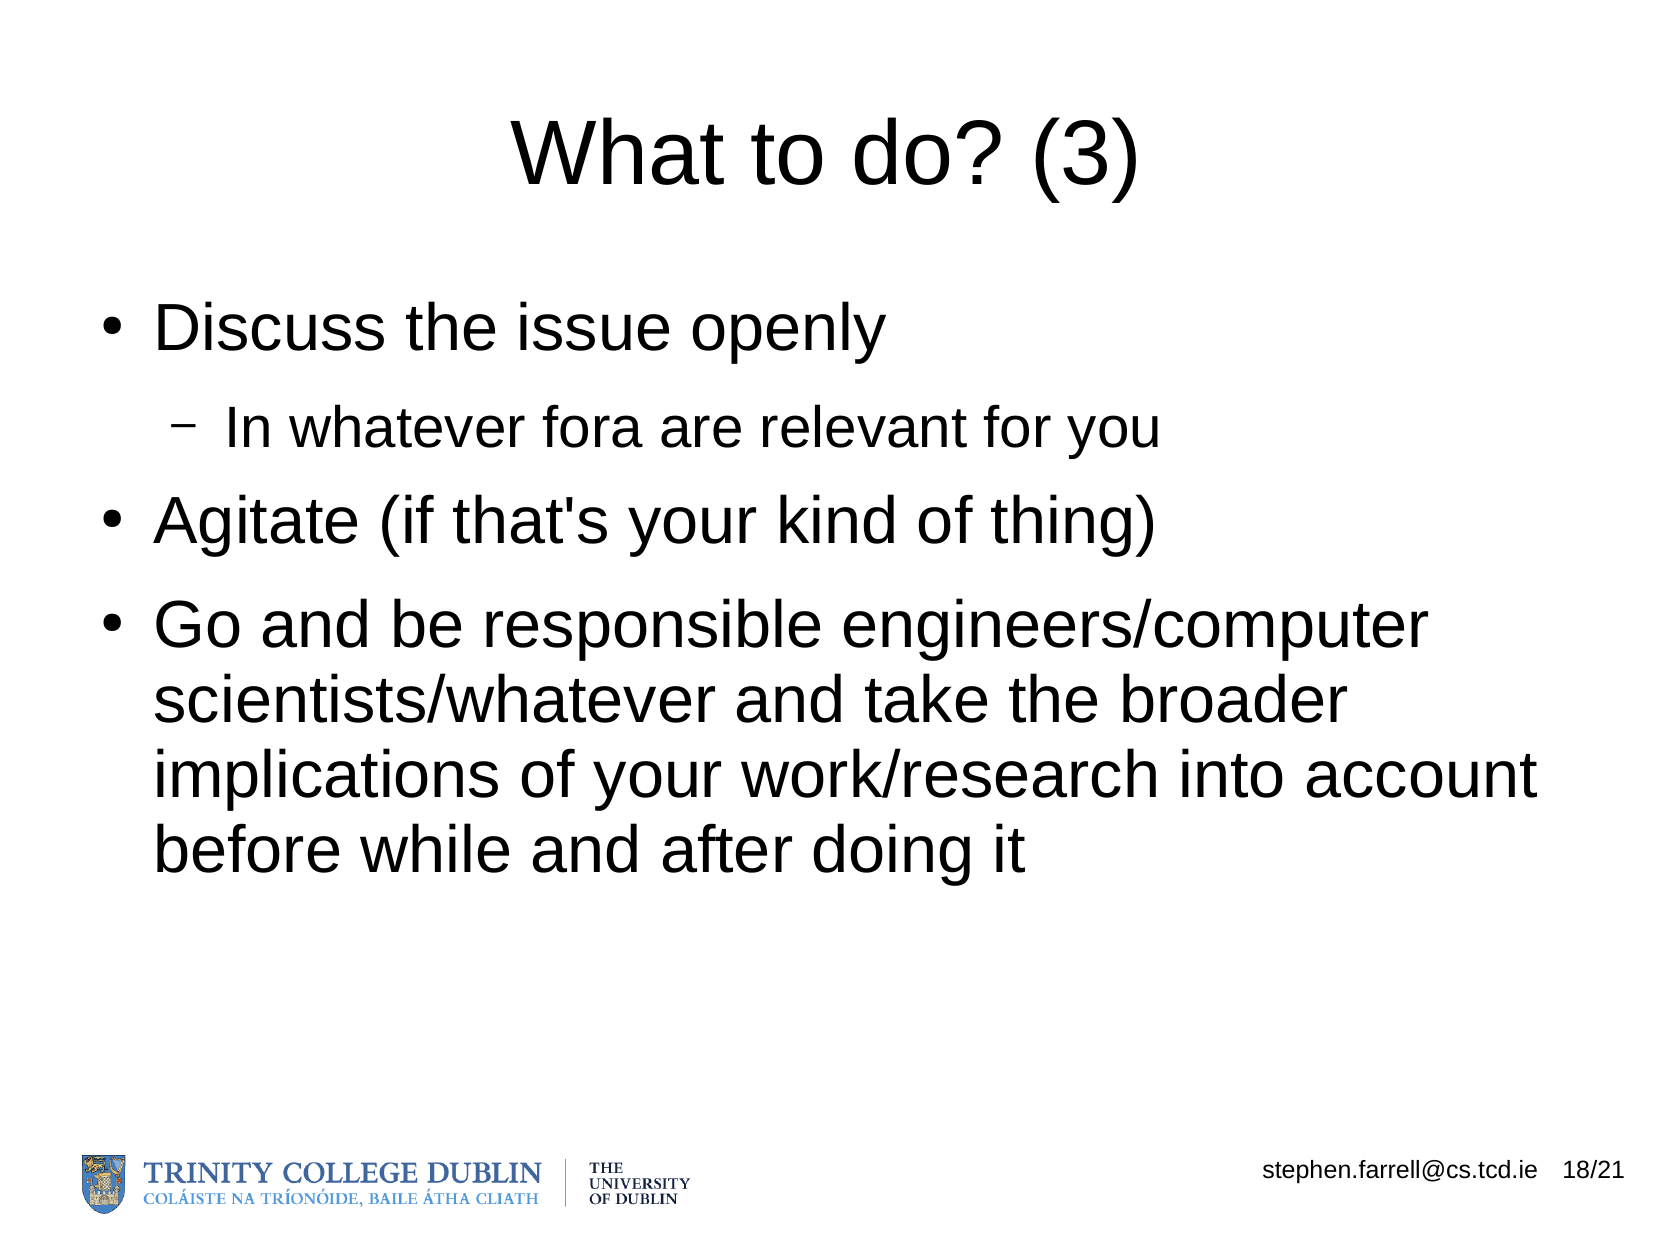

# What to do? (3)
Discuss the issue openly
In whatever fora are relevant for you
Agitate (if that's your kind of thing)
Go and be responsible engineers/computer scientists/whatever and take the broader implications of your work/research into account before while and after doing it